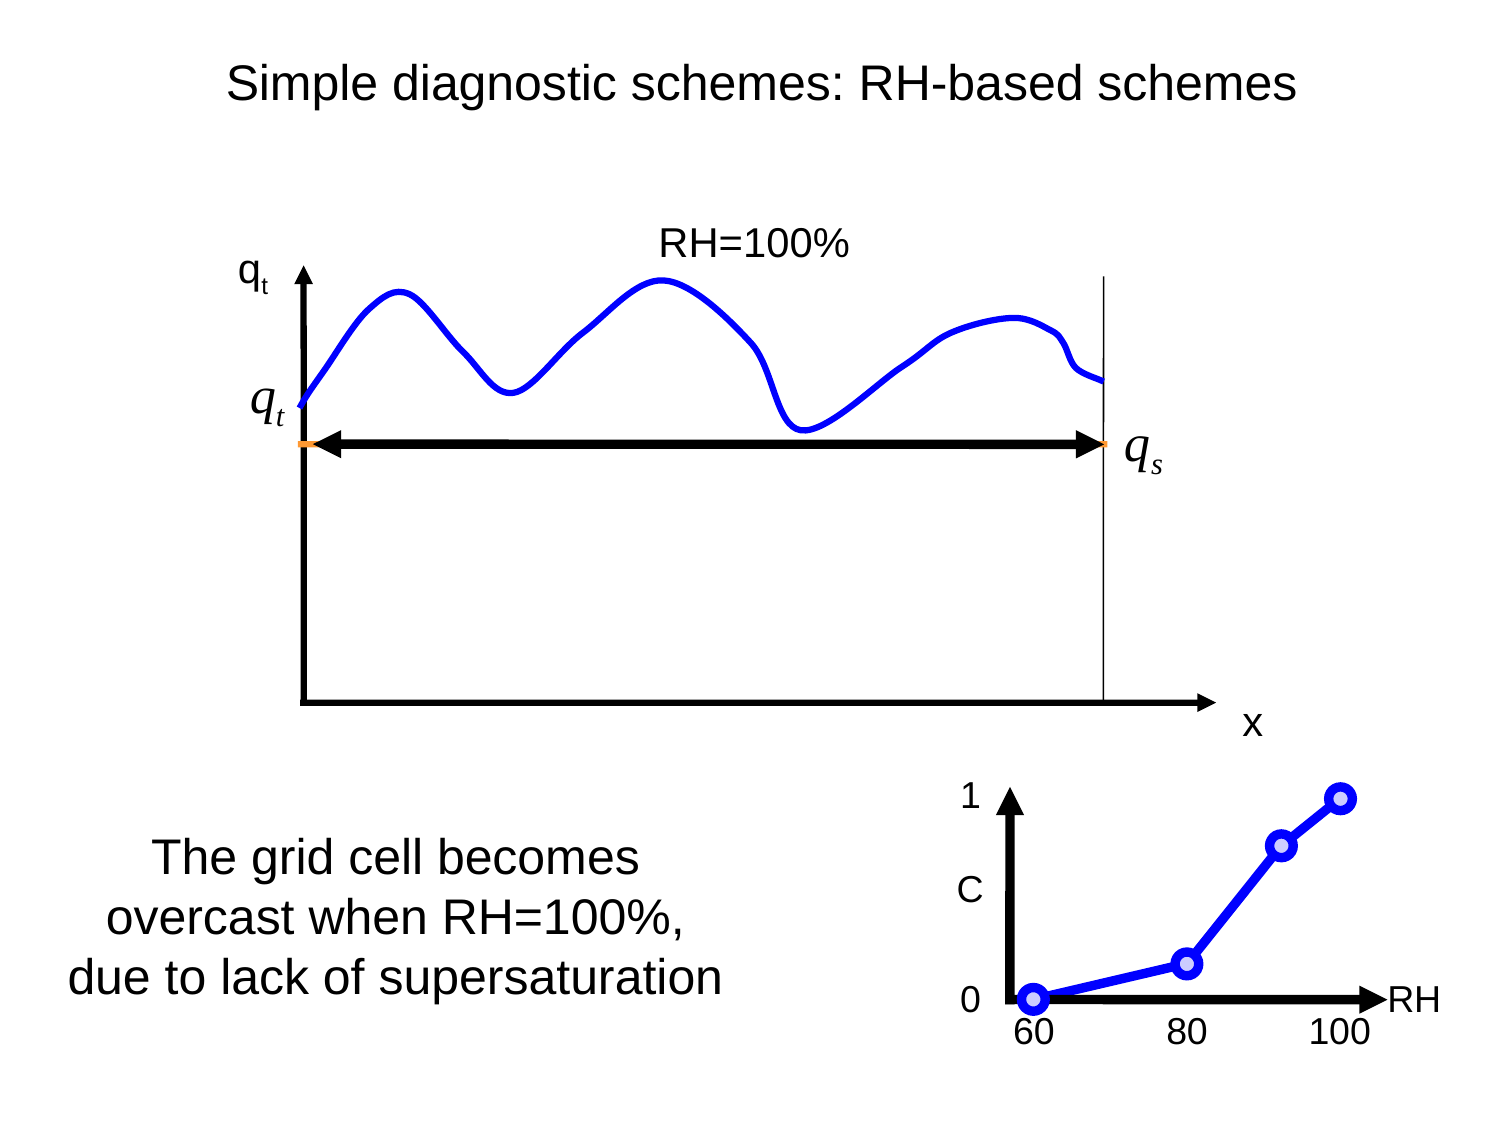

Simple diagnostic schemes: RH-based schemes
RH=100%
qt
x
1
C
0
RH
60
80
100
The grid cell becomes overcast when RH=100%,
due to lack of supersaturation